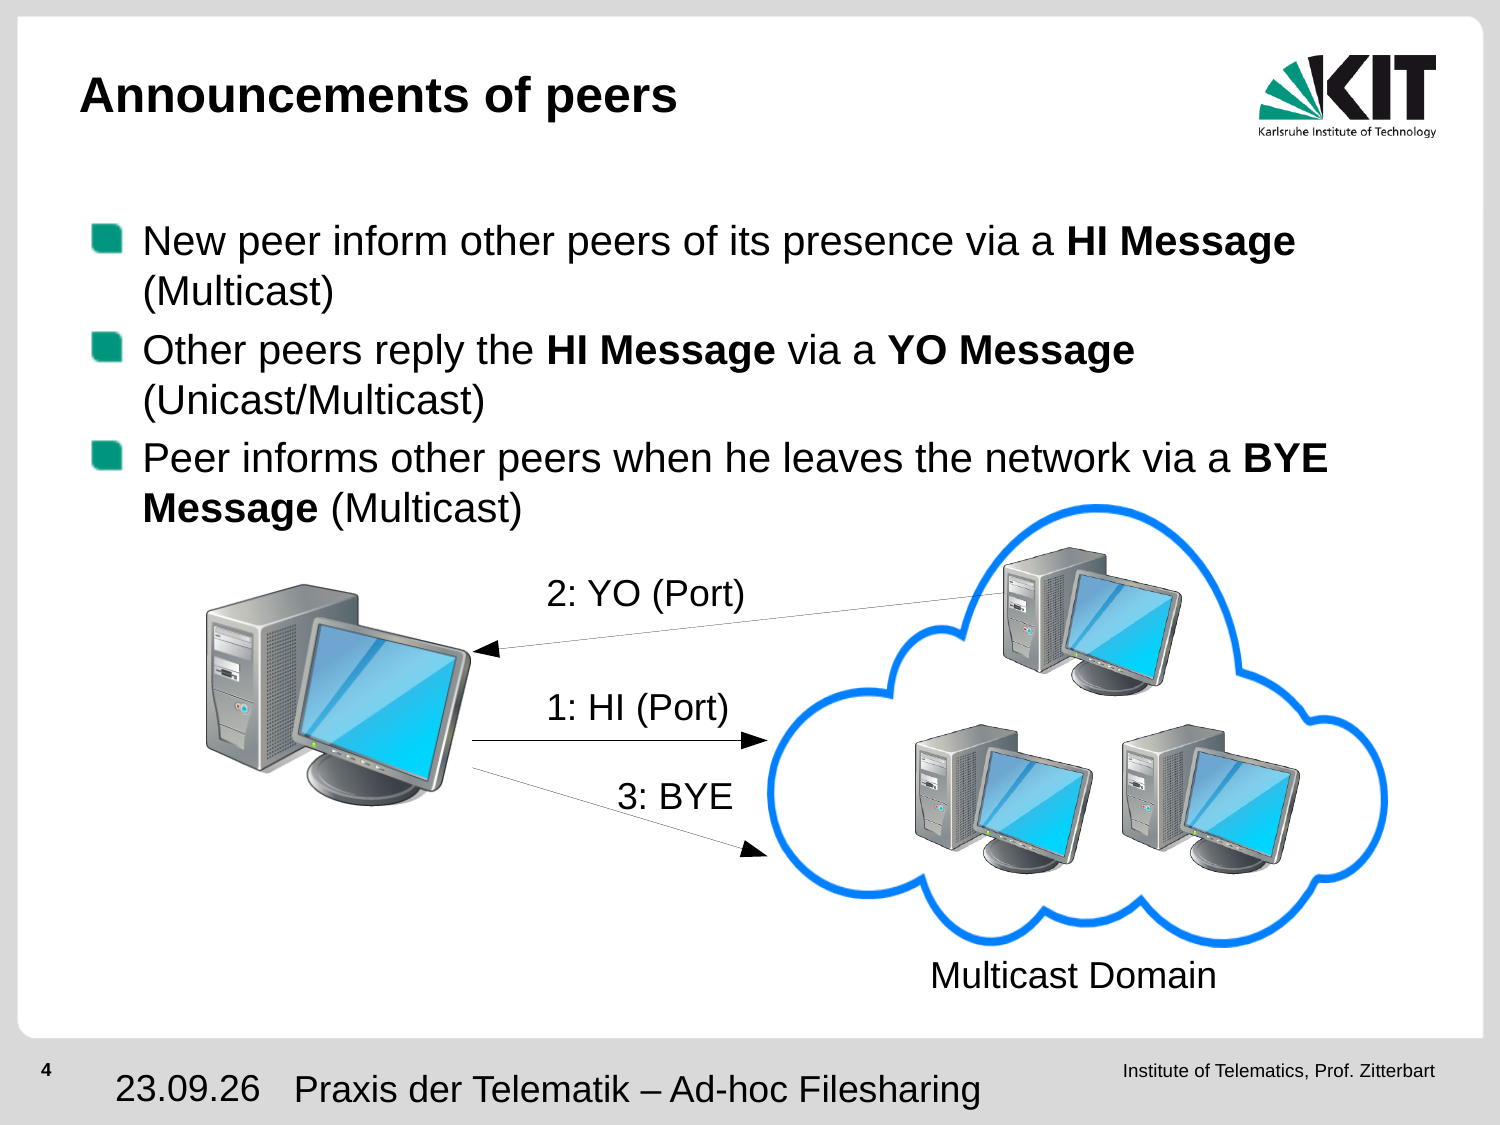

# Announcements of peers
New peer inform other peers of its presence via a HI Message (Multicast)
Other peers reply the HI Message via a YO Message (Unicast/Multicast)
Peer informs other peers when he leaves the network via a BYE Message (Multicast)
2: YO (Port)
1: HI (Port)
3: BYE
Multicast Domain
Praxis der Telematik – Ad-hoc Filesharing